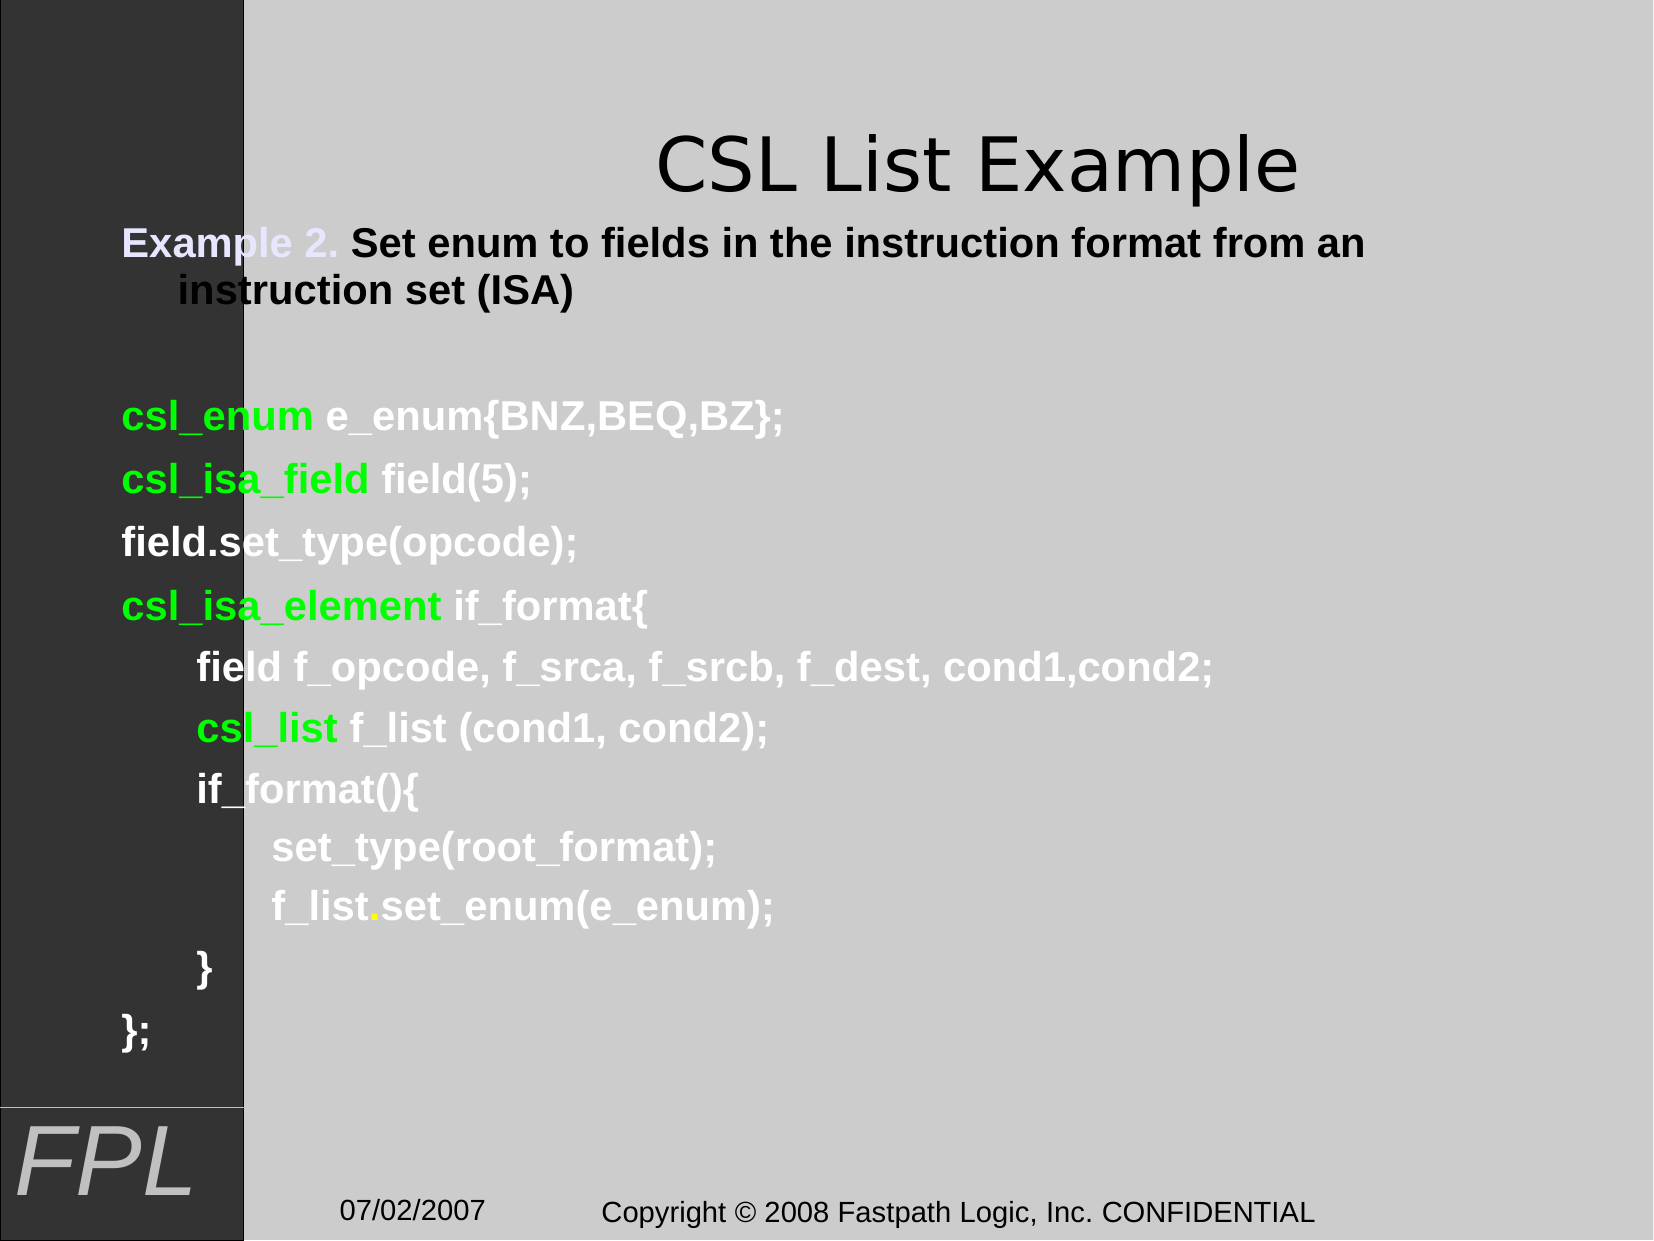

# CSL List Example
Example 2. Set enum to fields in the instruction format from an instruction set (ISA)
csl_enum e_enum{BNZ,BEQ,BZ};
csl_isa_field field(5);
field.set_type(opcode);
csl_isa_element if_format{
field f_opcode, f_srca, f_srcb, f_dest, cond1,cond2;
csl_list f_list (cond1, cond2);
if_format(){
set_type(root_format);
f_list.set_enum(e_enum);
}
};
07/02/2007
© 2007 FASTPATH LOGIC INC.